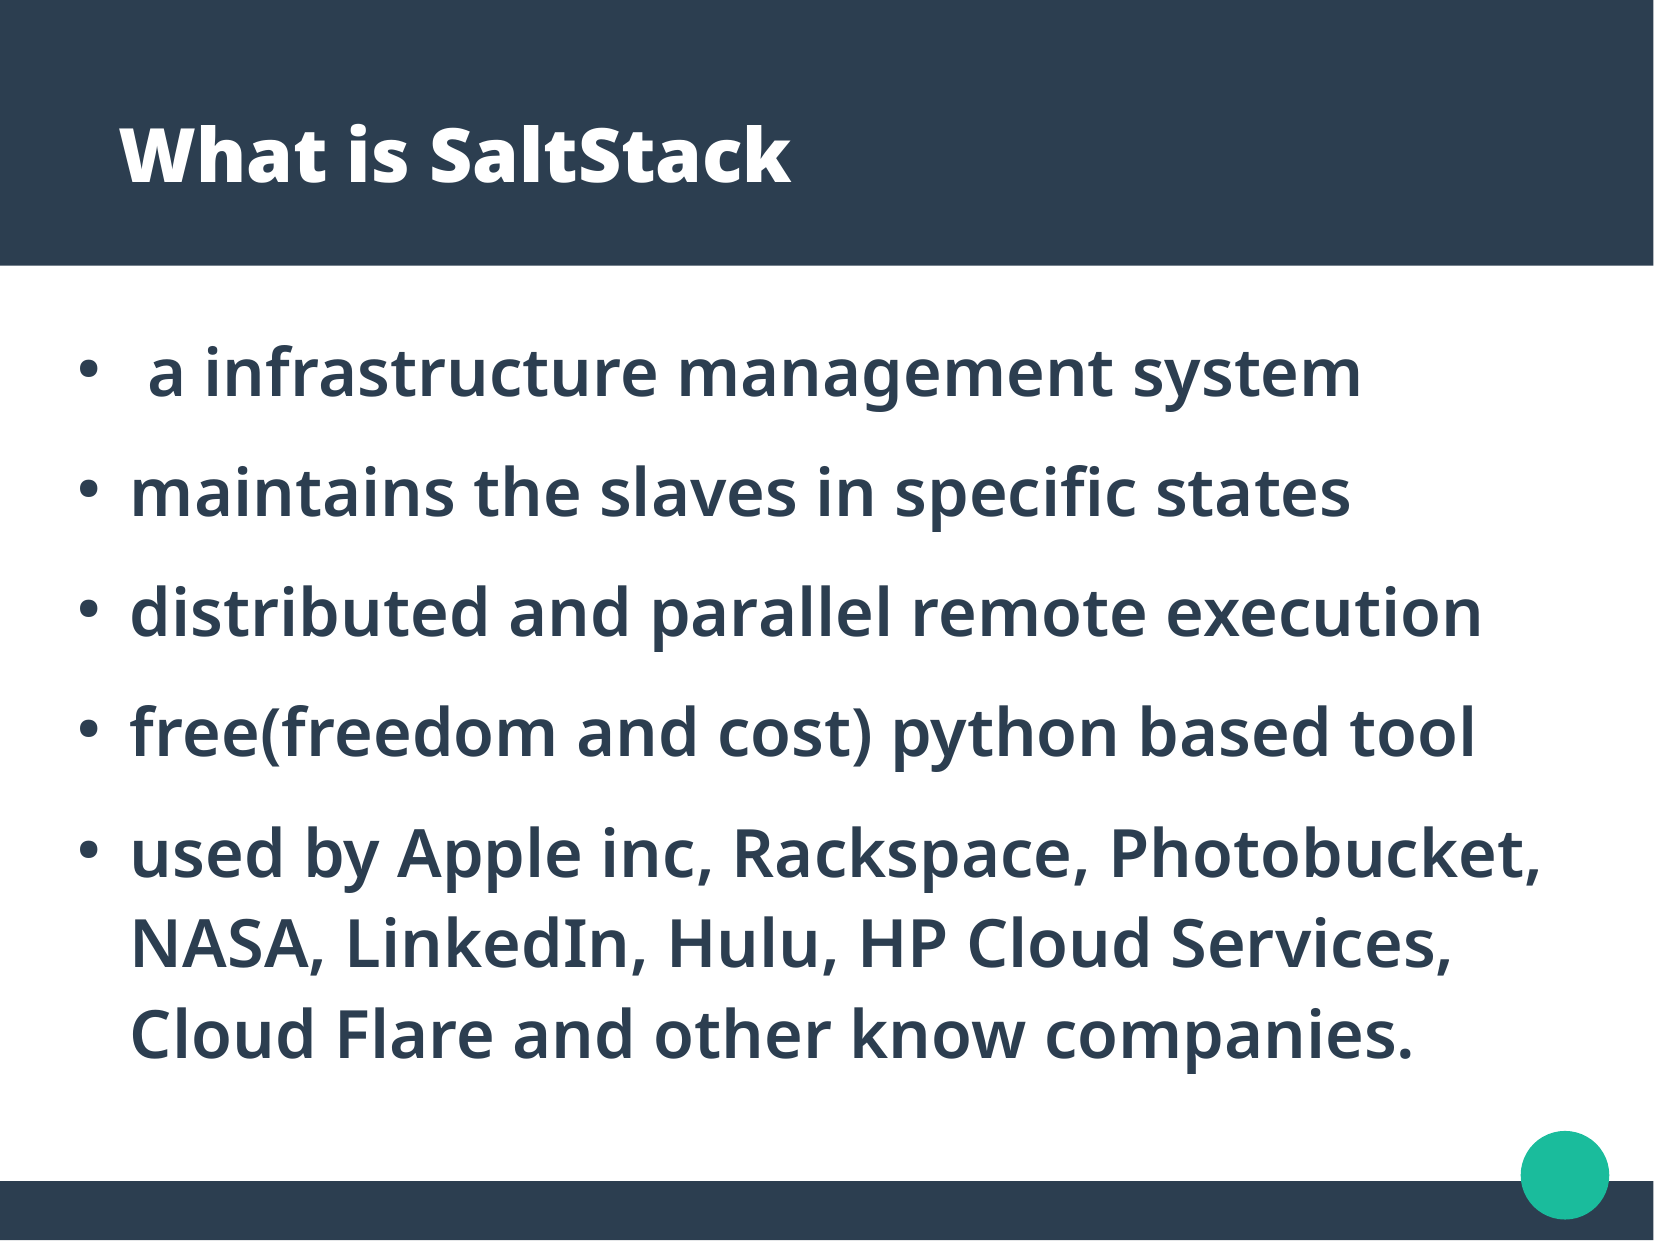

# What is SaltStack
 a infrastructure management system
maintains the slaves in specific states
distributed and parallel remote execution
free(freedom and cost) python based tool
used by Apple inc, Rackspace, Photobucket, NASA, LinkedIn, Hulu, HP Cloud Services, Cloud Flare and other know companies.